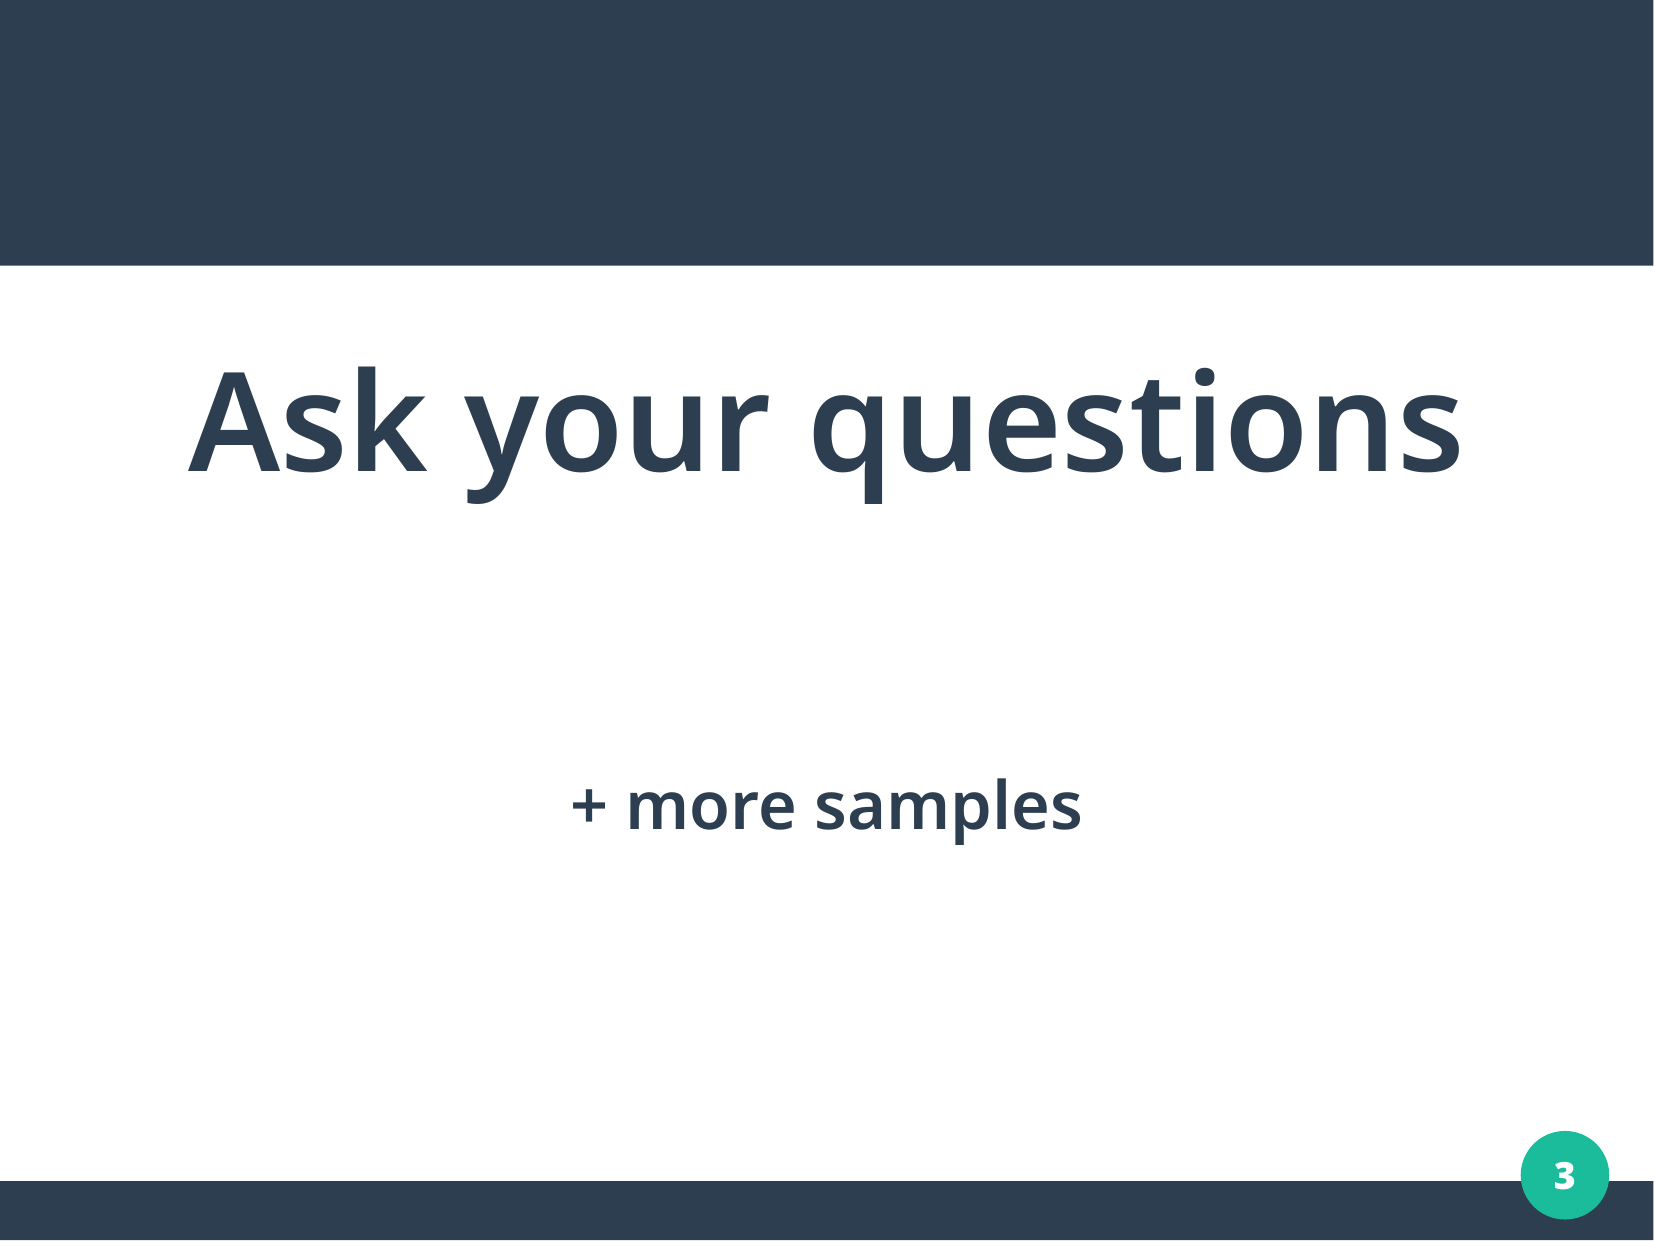

# Ask your questions
+ more samples
3